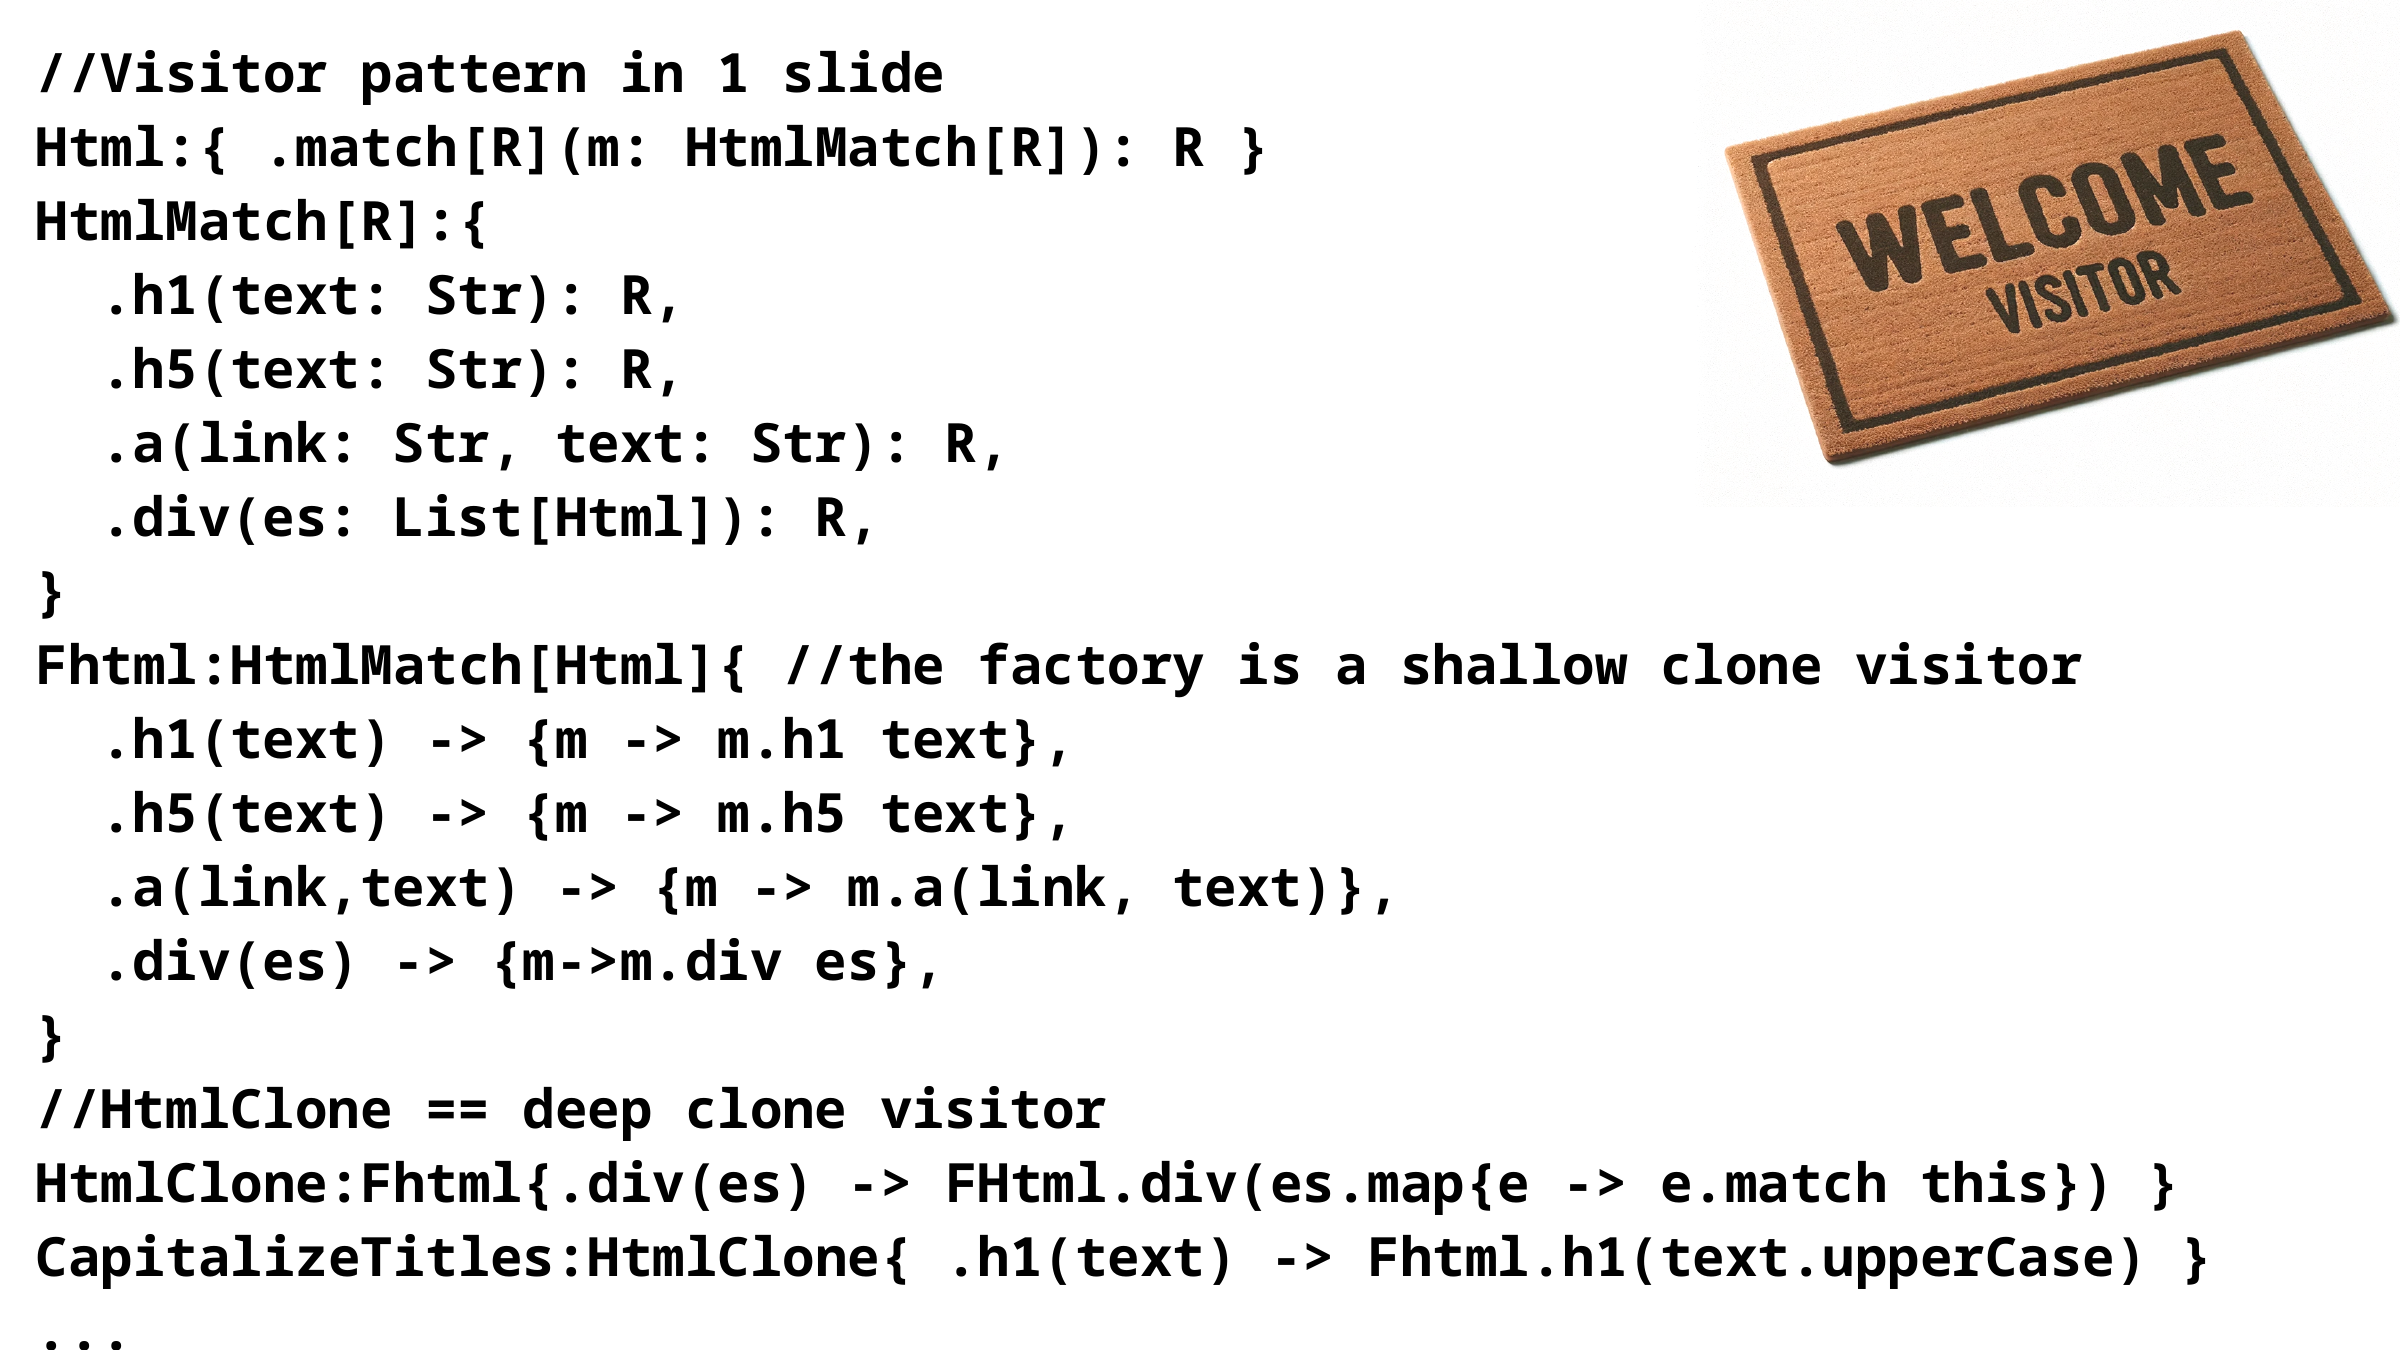

//Visitor pattern in 1 slide
Html:{ .match[R](m: HtmlMatch[R]): R }
HtmlMatch[R]:{
 .h1(text: Str): R,
 .h5(text: Str): R,
 .a(link: Str, text: Str): R,
 .div(es: List[Html]): R,
}
Fhtml:HtmlMatch[Html]{ //the factory is a shallow clone visitor
 .h1(text) -> {m -> m.h1 text},
 .h5(text) -> {m -> m.h5 text},
 .a(link,text) -> {m -> m.a(link, text)},
 .div(es) -> {m->m.div es},
}
//HtmlClone == deep clone visitor
HtmlClone:Fhtml{.div(es) -> FHtml.div(es.map{e -> e.match this}) }
CapitalizeTitles:HtmlClone{ .h1(text) -> Fhtml.h1(text.upperCase) }
...
myHtml.match(CapitalizeTitles)//usage
myHtml.match{ .h1(text) -> FHtml.h1(text.upperCase)}//direct definition